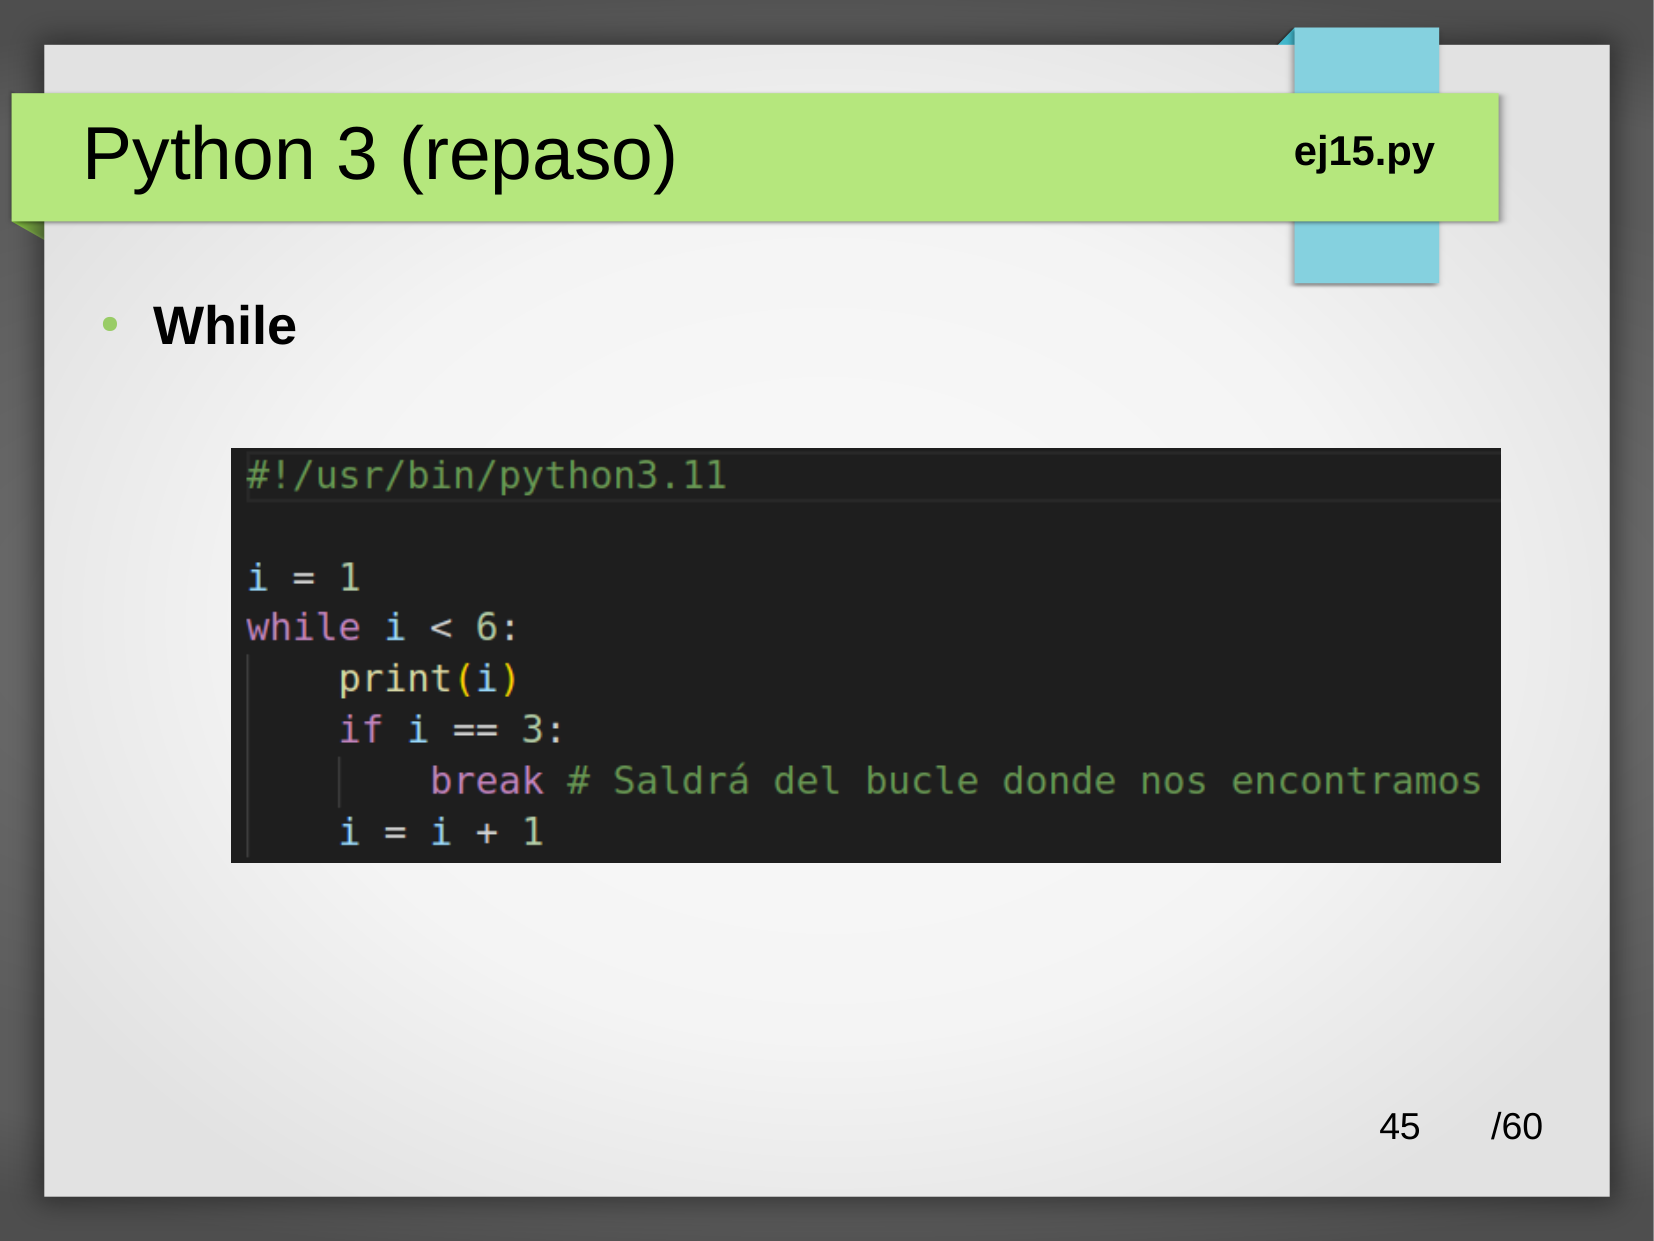

# Python 3 (repaso)
ej15.py
While
/60